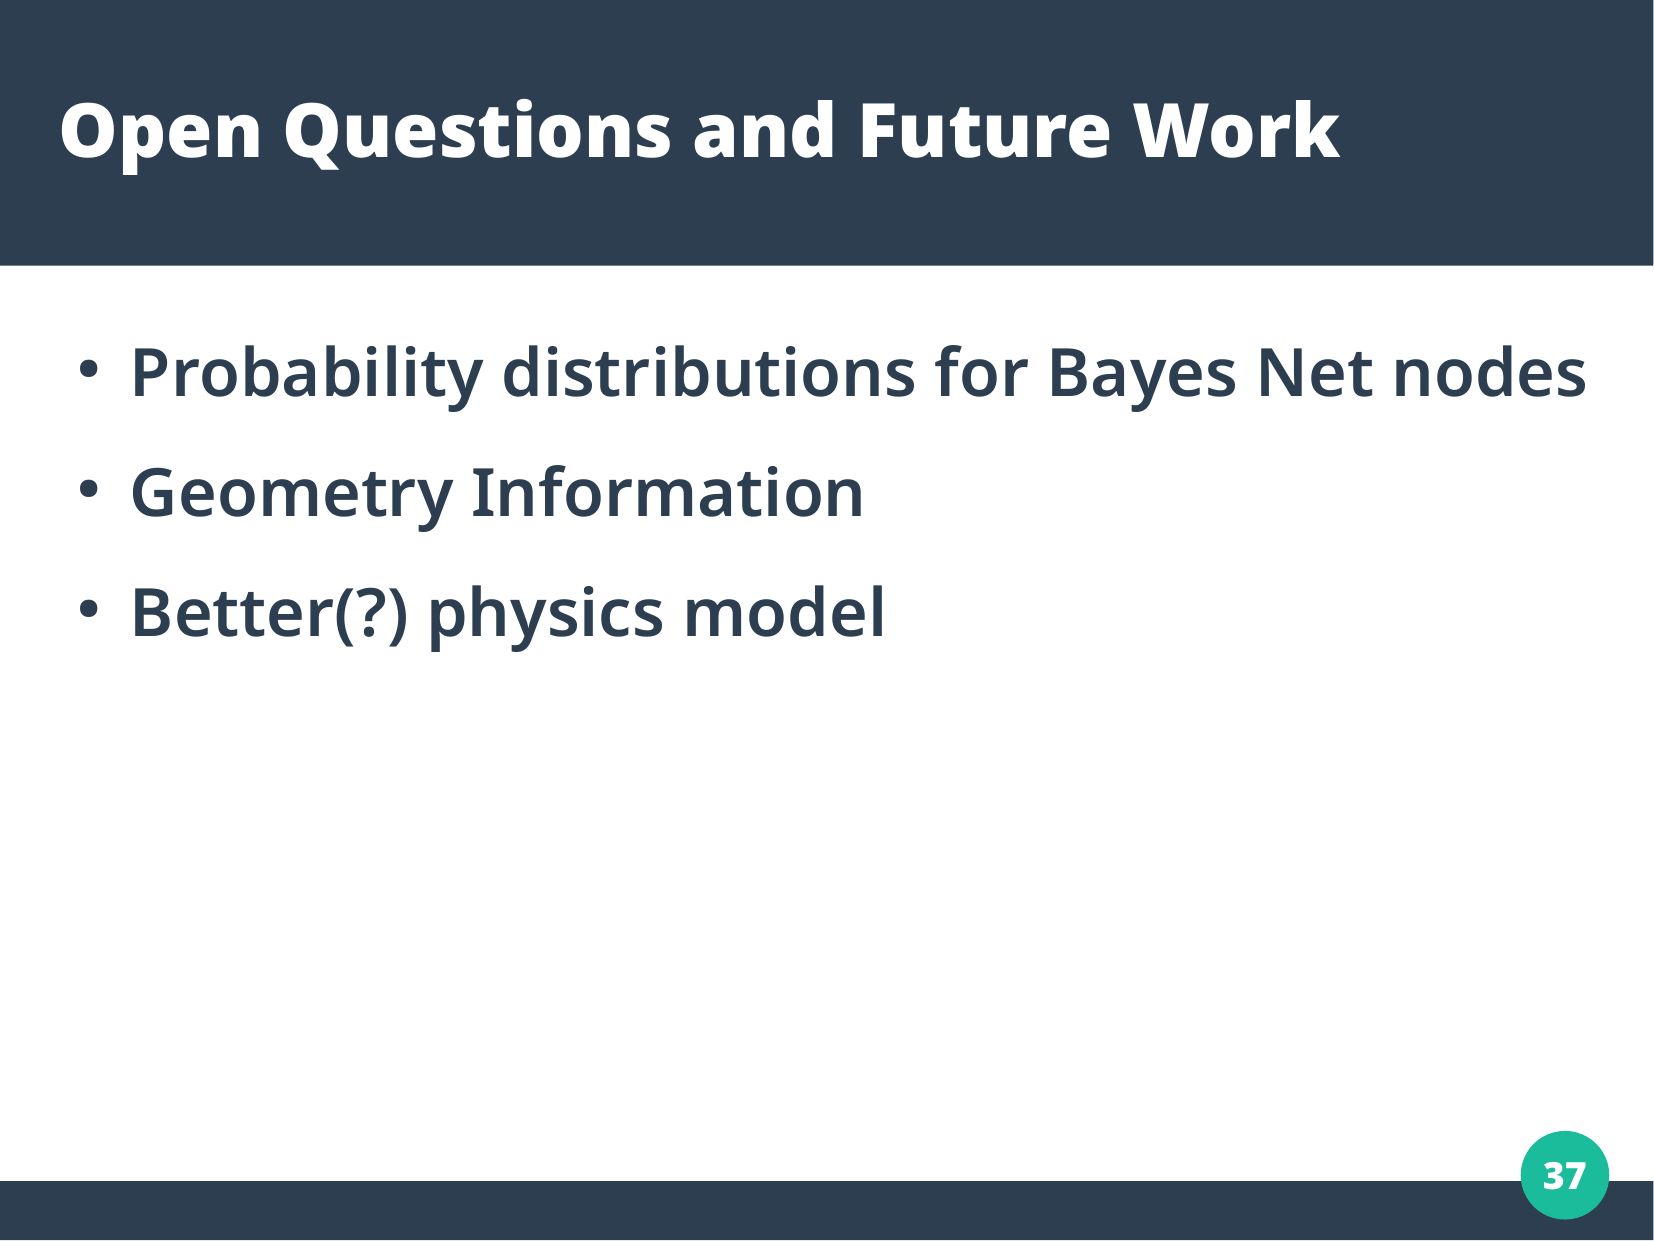

# Open Questions and Future Work
Probability distributions for Bayes Net nodes
Geometry Information
Better(?) physics model
37